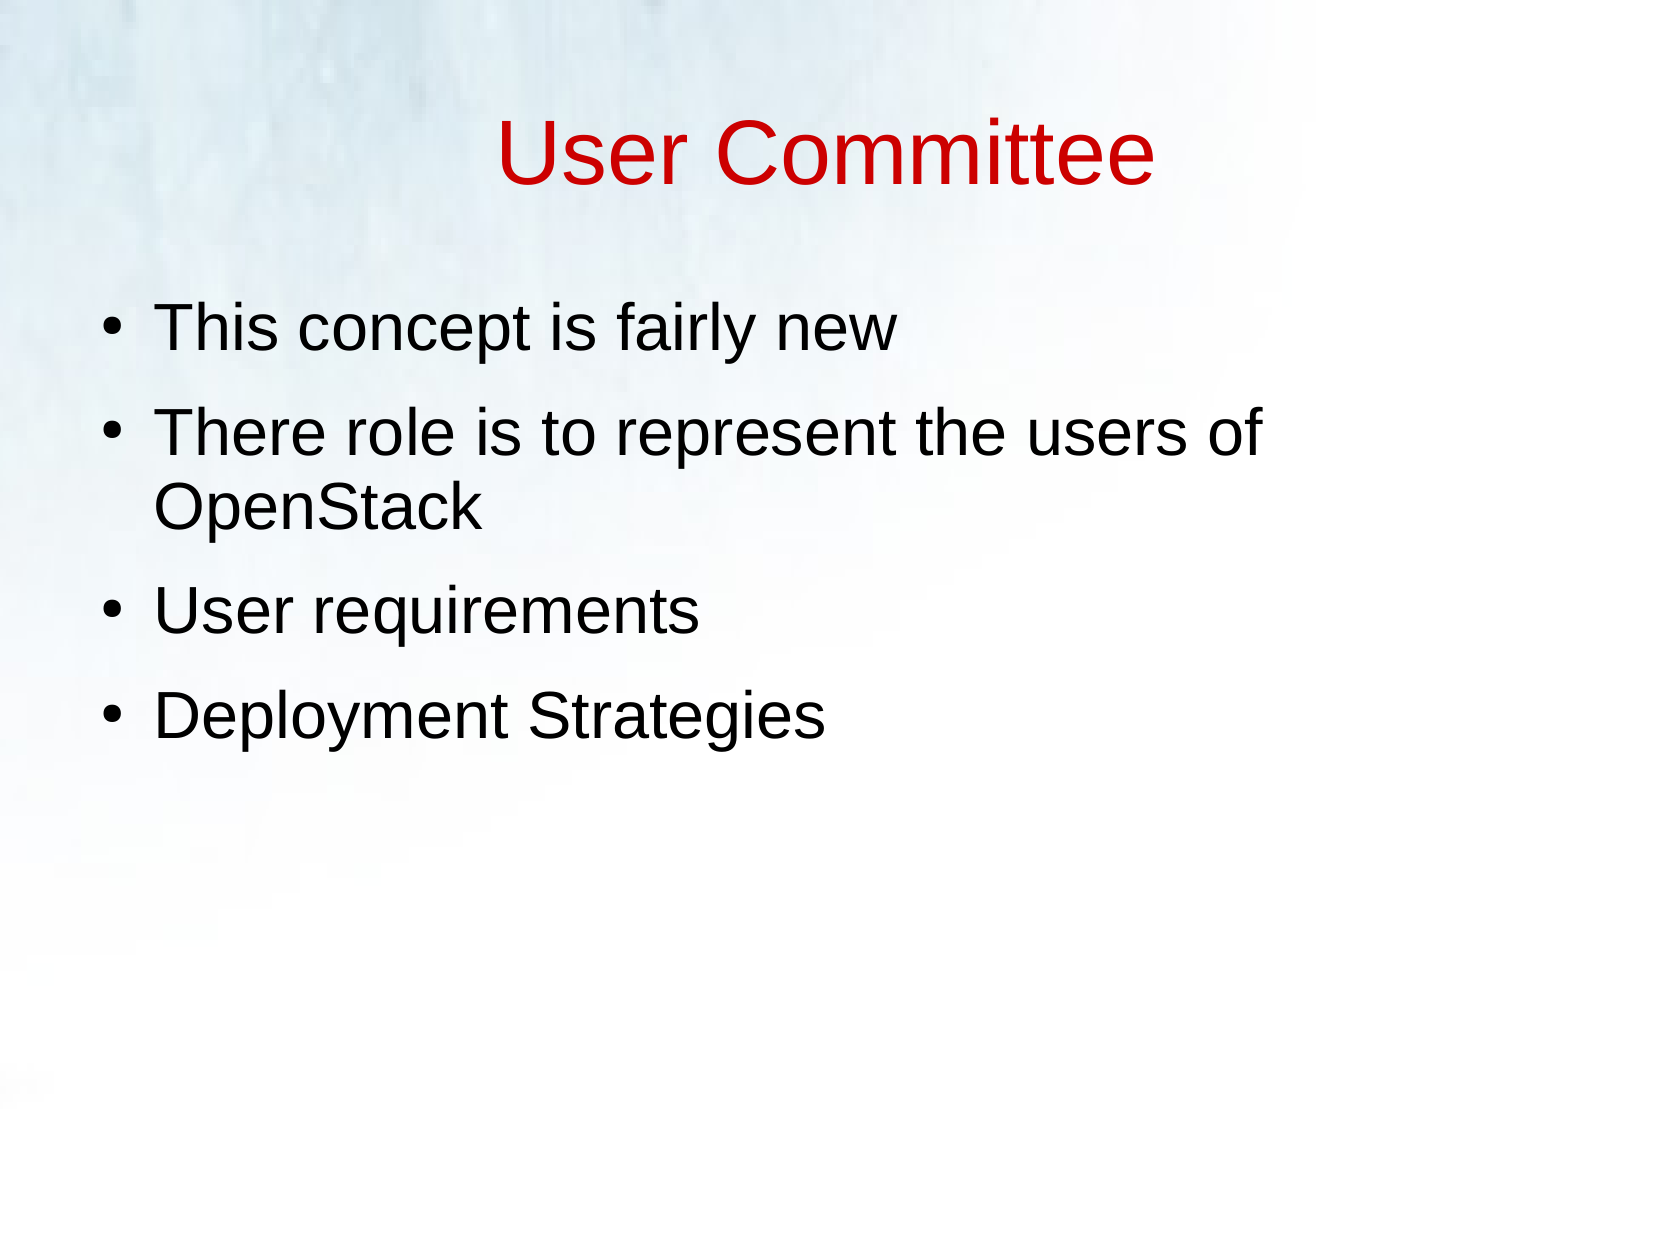

# User Committee
This concept is fairly new
There role is to represent the users of OpenStack
User requirements
Deployment Strategies